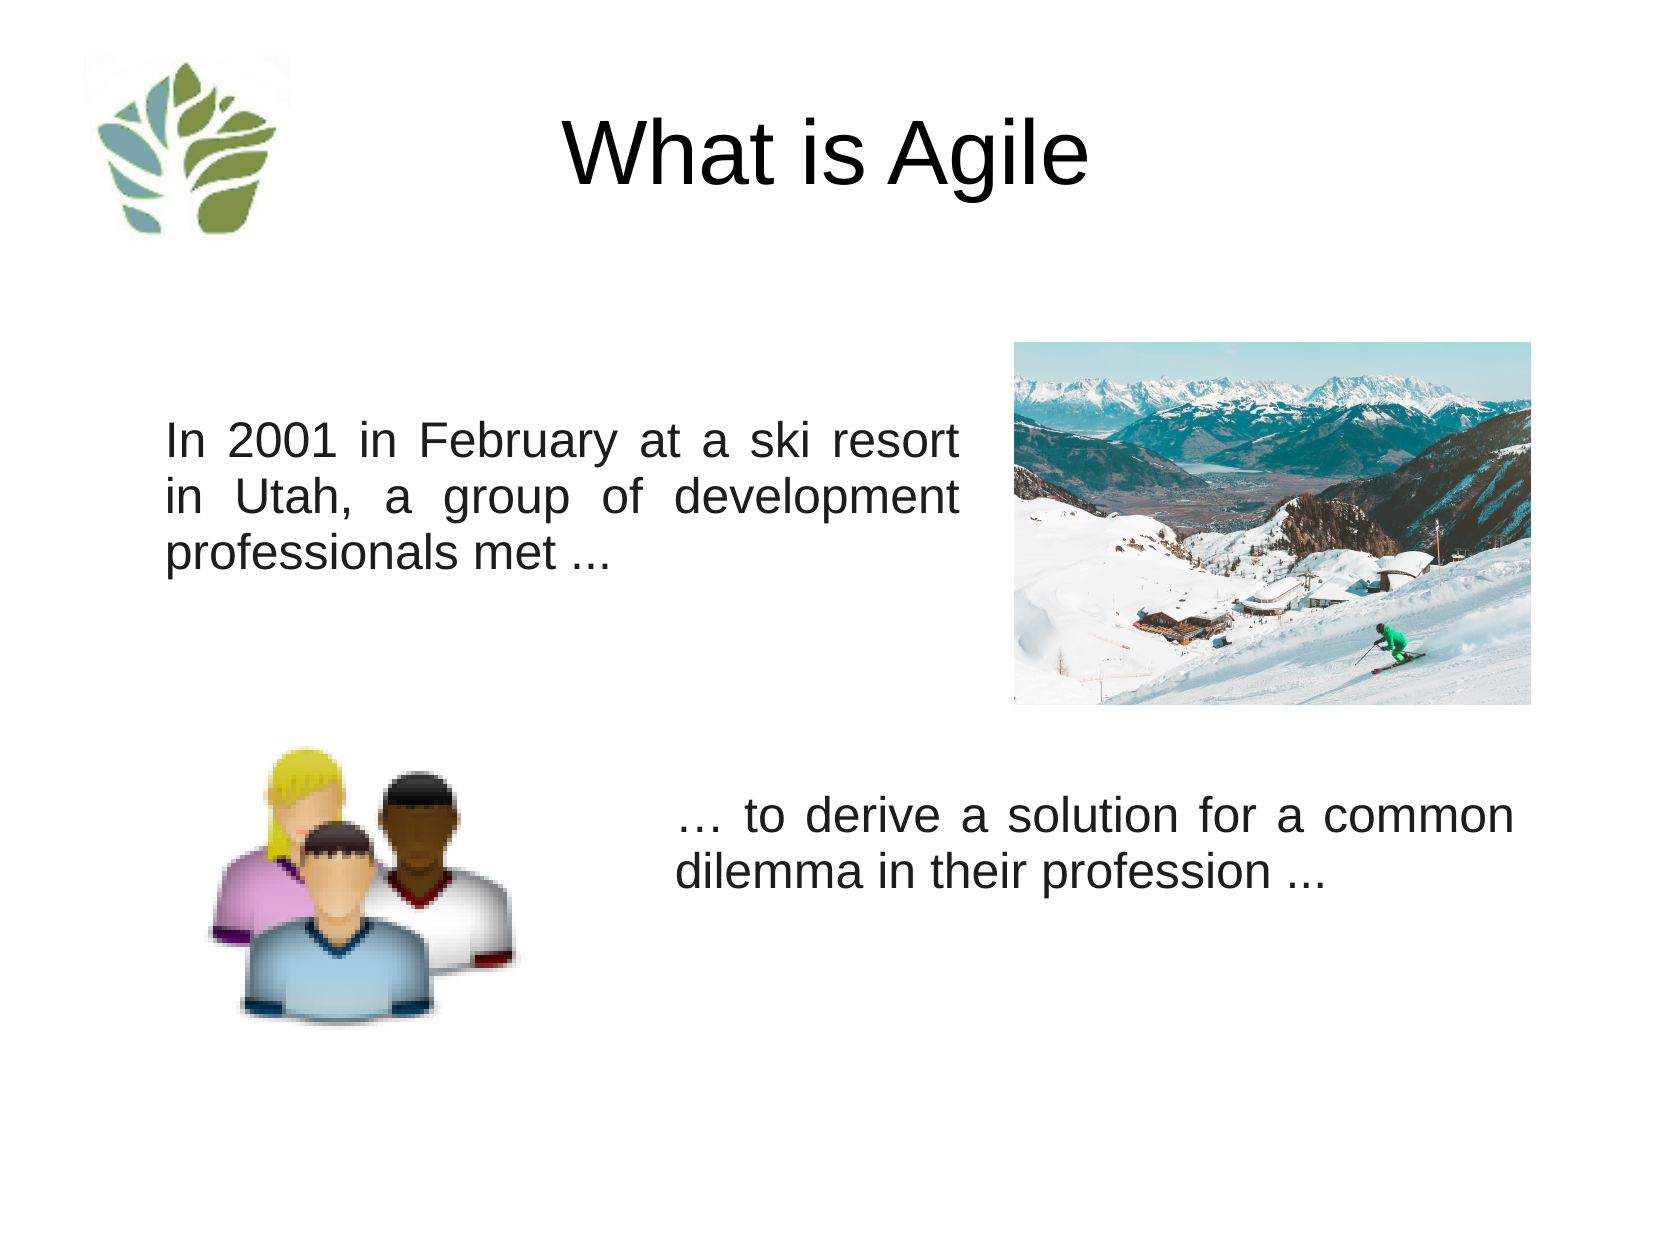

# What is Agile
In 2001 in February at a ski resort in Utah, a group of development professionals met ...
… to derive a solution for a common dilemma in their profession ...